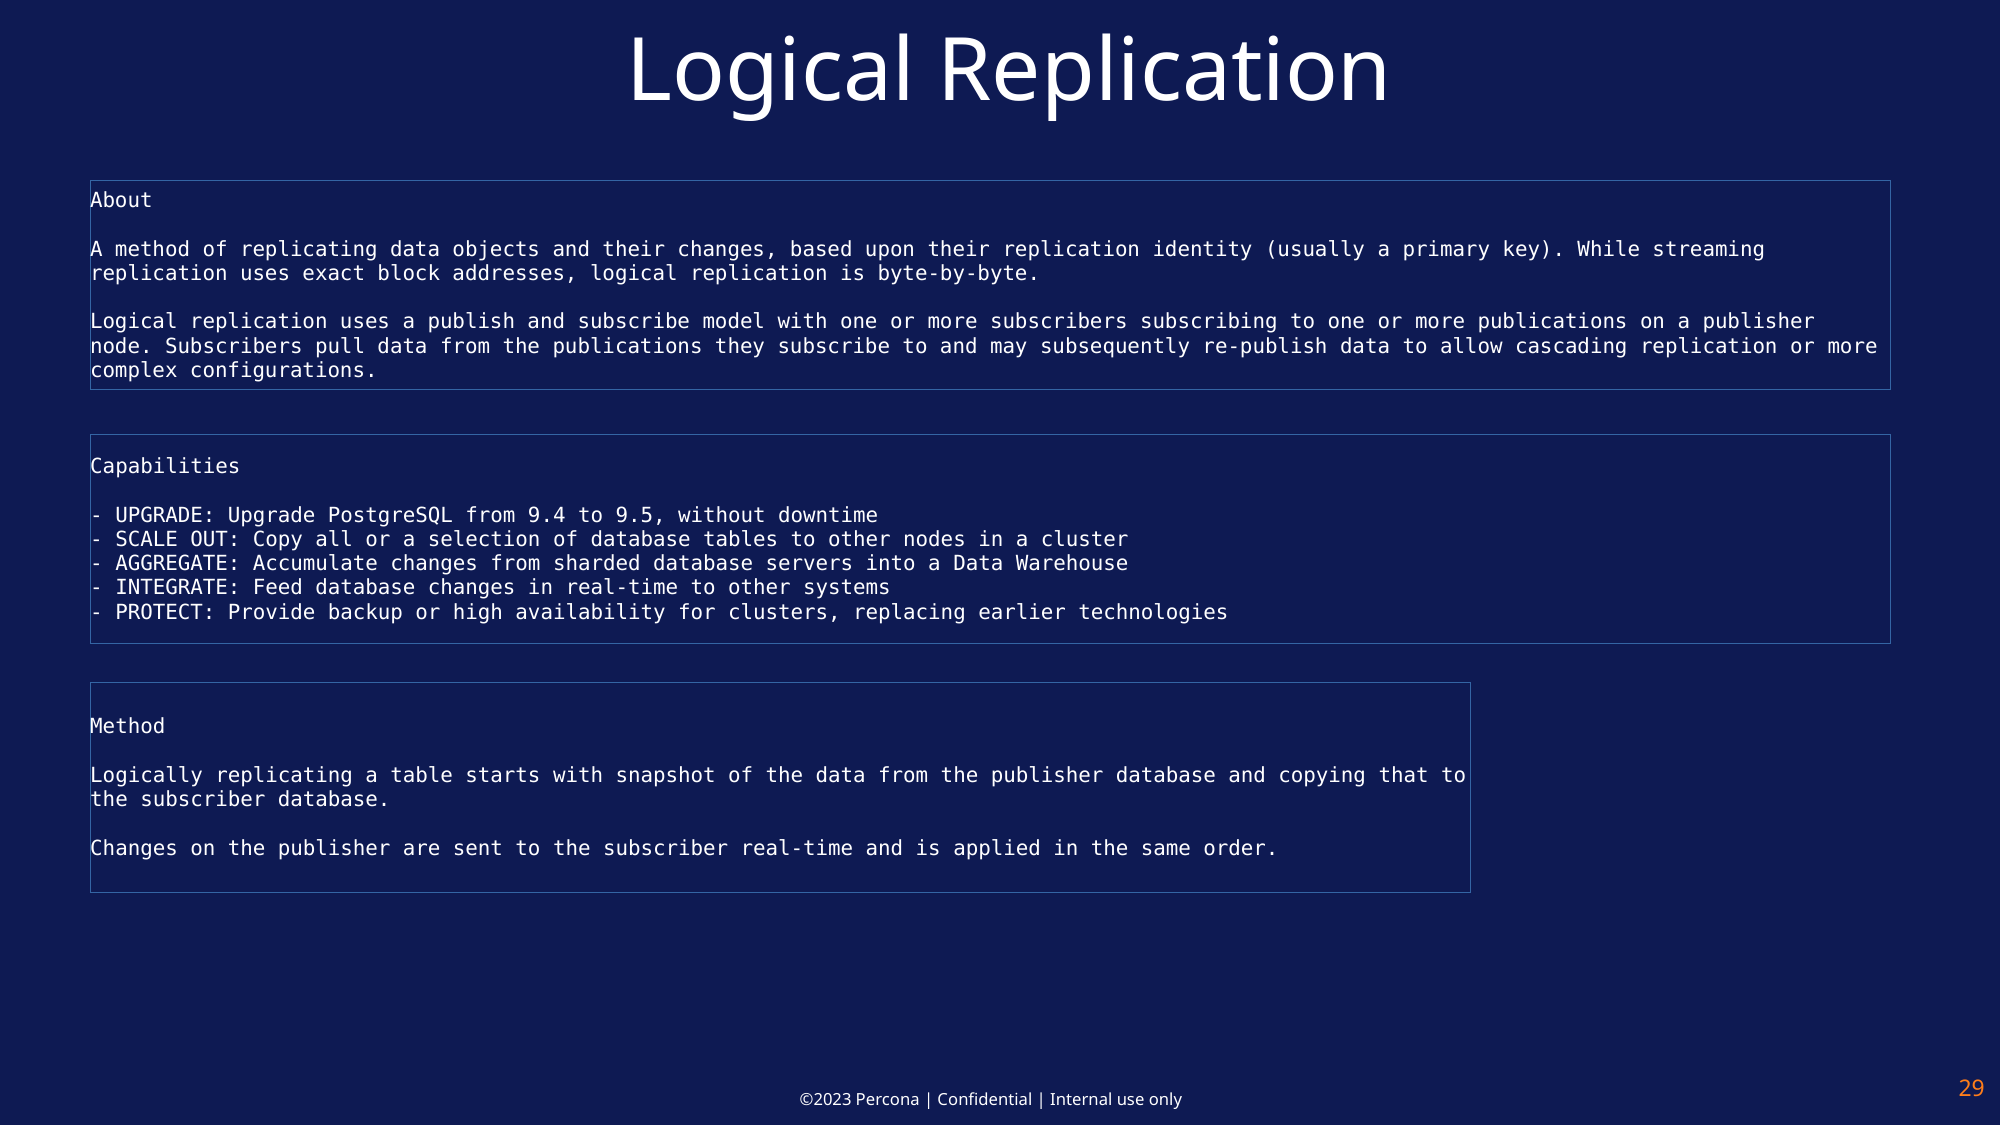

Logical Replication
# About A method of replicating data objects and their changes, based upon their replication identity (usually a primary key). While streaming replication uses exact block addresses, logical replication is byte-by-byte. Logical replication uses a publish and subscribe model with one or more subscribers subscribing to one or more publications on a publisher node. Subscribers pull data from the publications they subscribe to and may subsequently re-publish data to allow cascading replication or more complex configurations.
Capabilities
- UPGRADE: Upgrade PostgreSQL from 9.4 to 9.5, without downtime
- SCALE OUT: Copy all or a selection of database tables to other nodes in a cluster
- AGGREGATE: Accumulate changes from sharded database servers into a Data Warehouse
- INTEGRATE: Feed database changes in real-time to other systems
- PROTECT: Provide backup or high availability for clusters, replacing earlier technologies
Method
Logically replicating a table starts with snapshot of the data from the publisher database and copying that to the subscriber database.
Changes on the publisher are sent to the subscriber real-time and is applied in the same order.